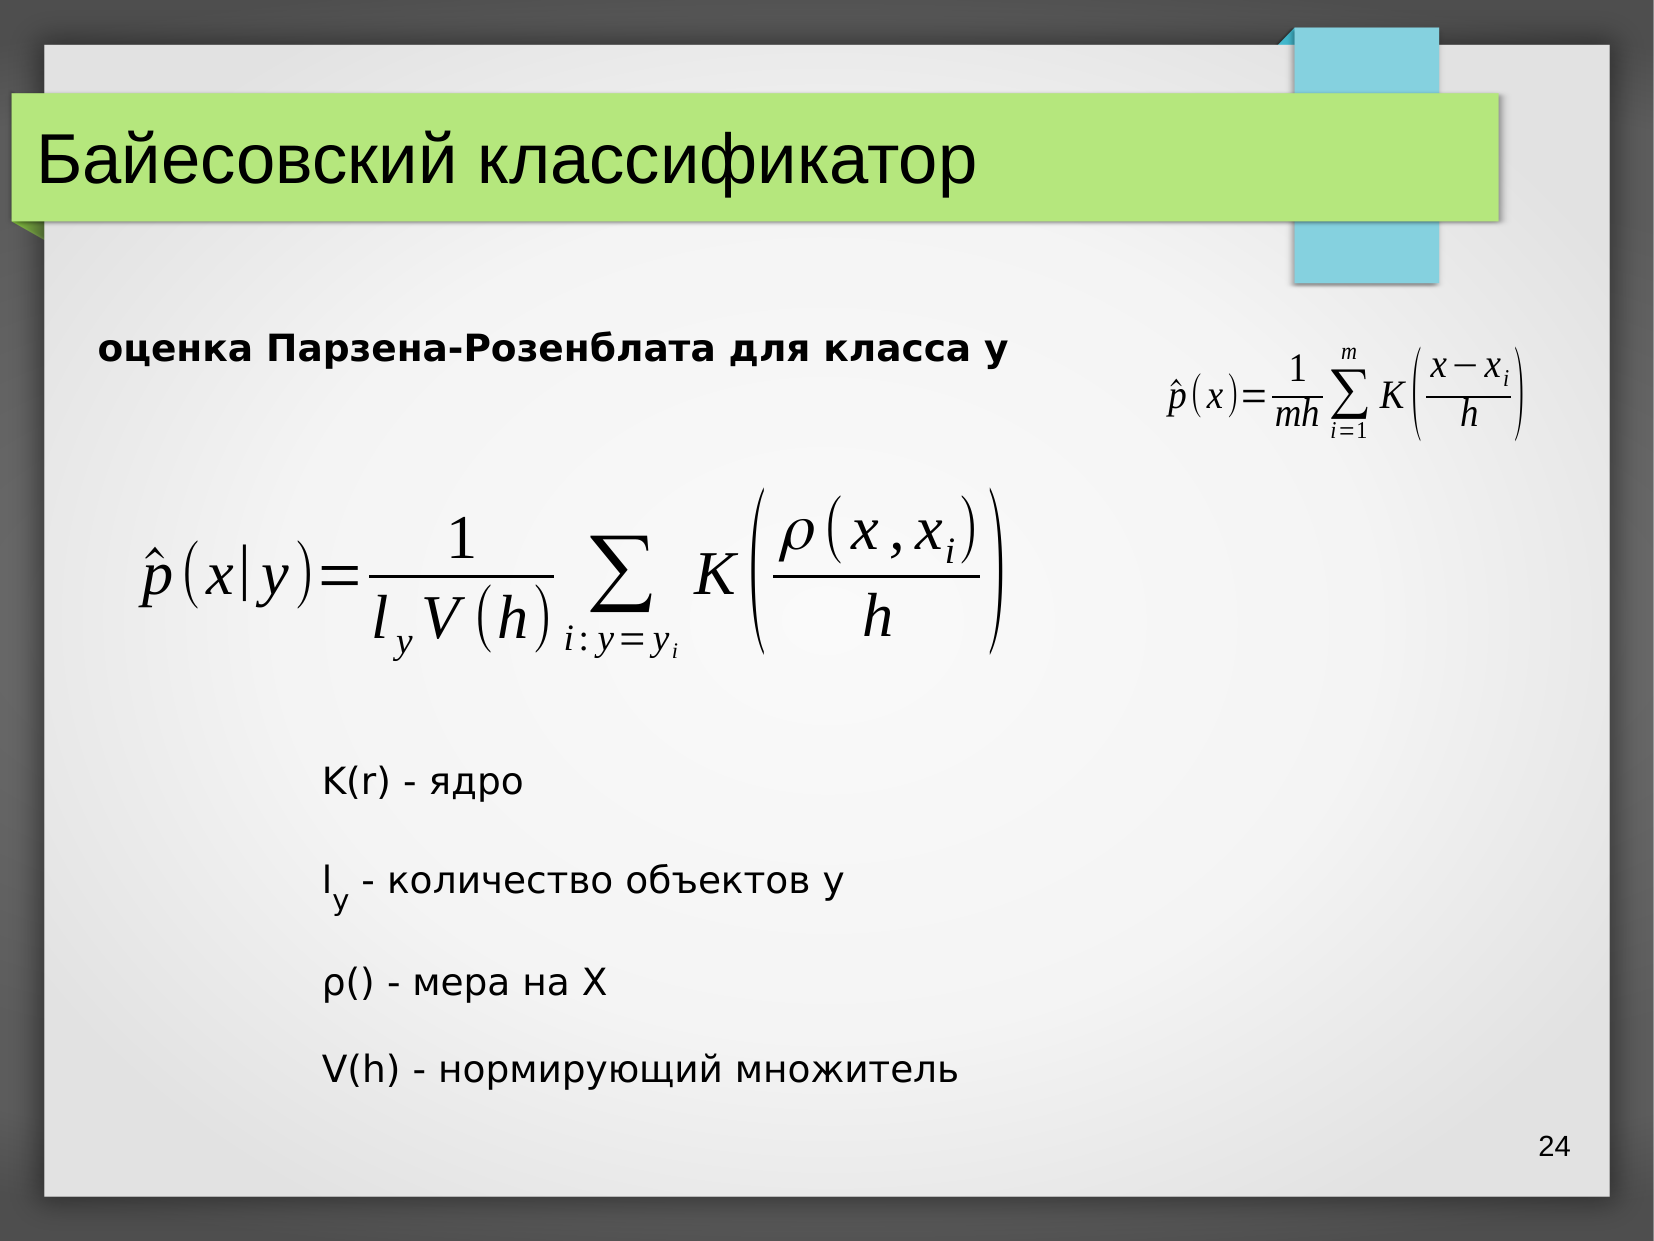

# Байесовский классификатор
оценка Парзена-Розенблата для класса y
K(r) - ядро
ly - количество объектов y
ρ() - мера на X
V(h) - нормирующий множитель
24